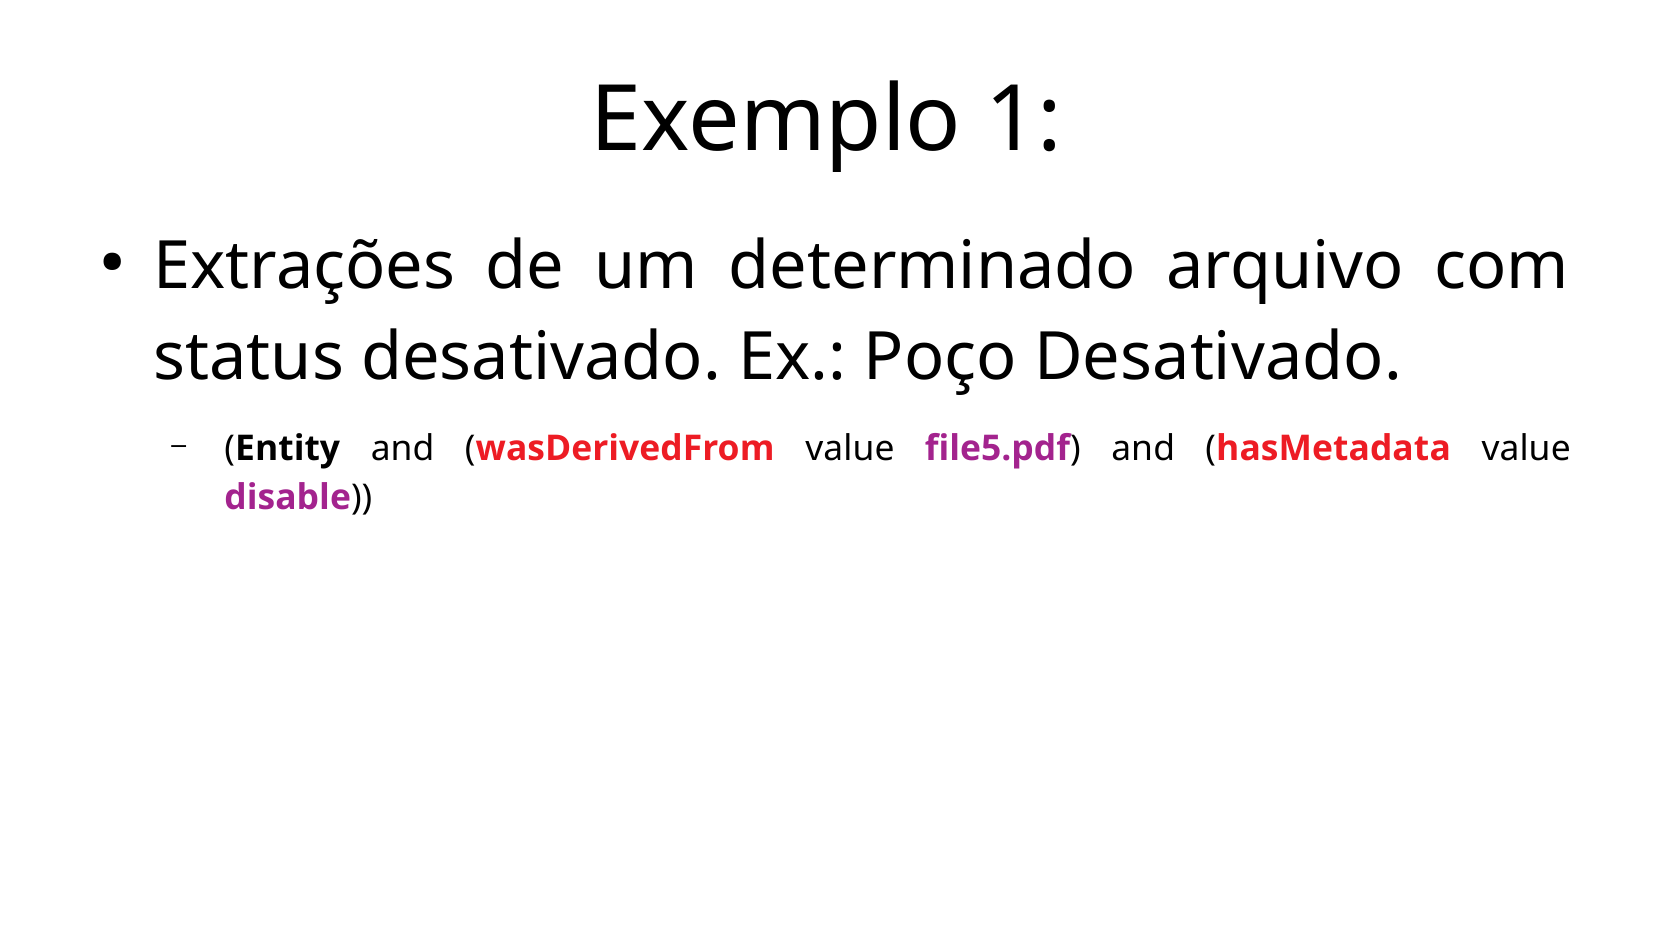

# Exemplo 1:
Extrações de um determinado arquivo com status desativado. Ex.: Poço Desativado.
(Entity and (wasDerivedFrom value file5.pdf) and (hasMetadata value disable))